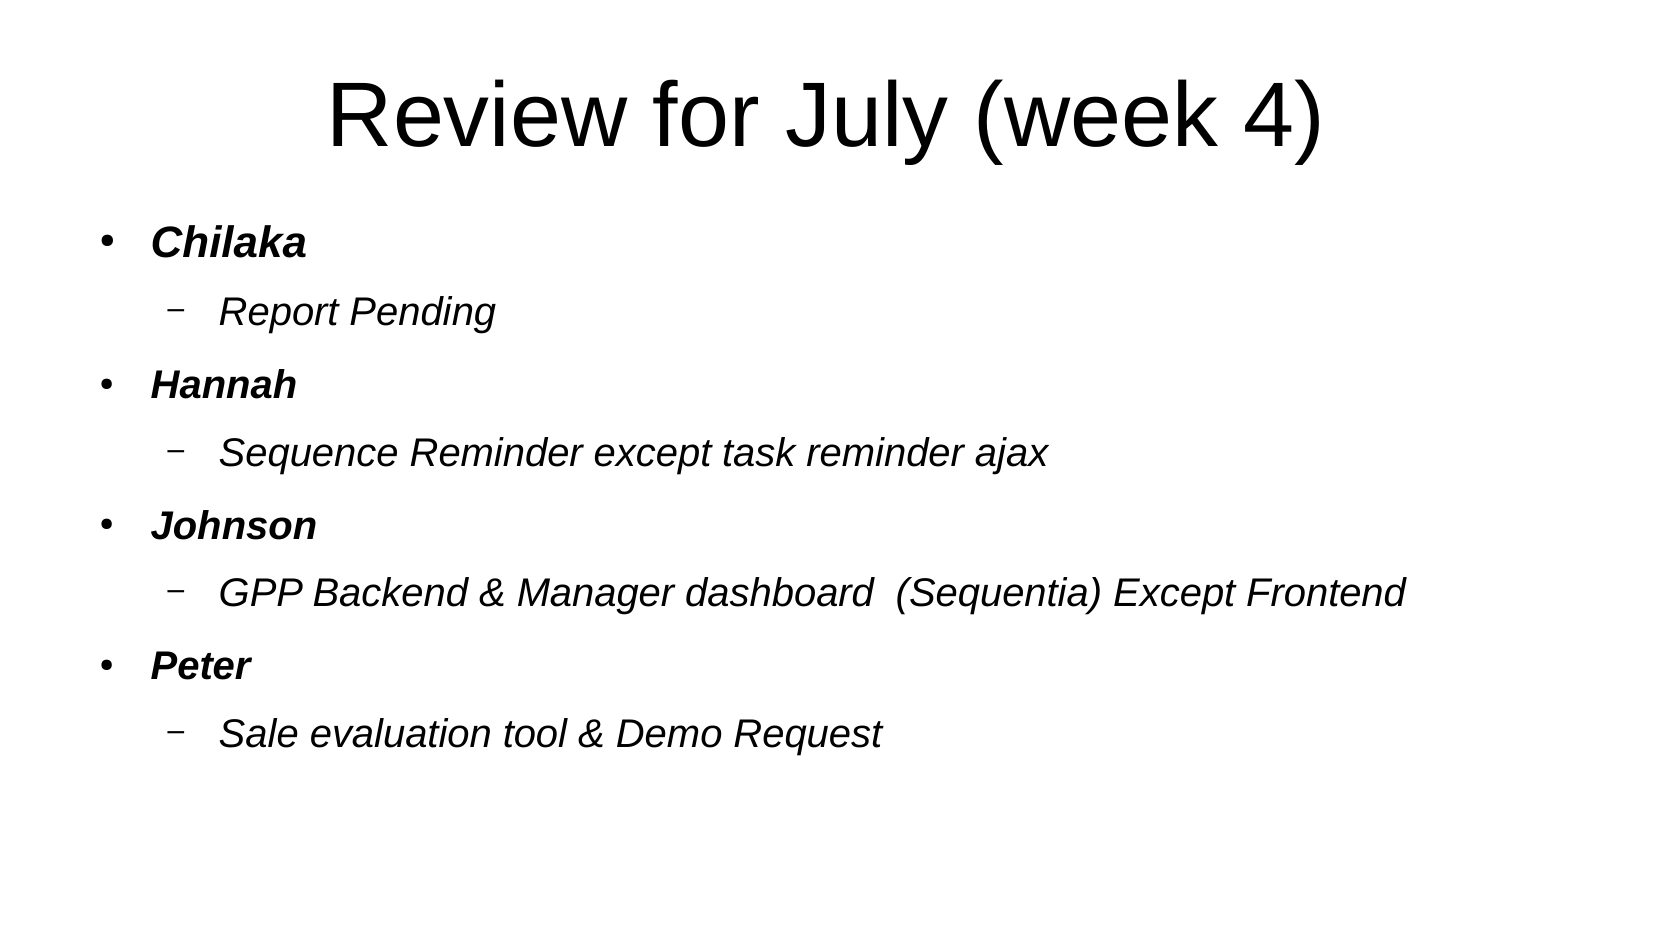

# Review for July (week 4)
Chilaka
Report Pending
Hannah
Sequence Reminder except task reminder ajax
Johnson
GPP Backend & Manager dashboard (Sequentia) Except Frontend
Peter
Sale evaluation tool & Demo Request